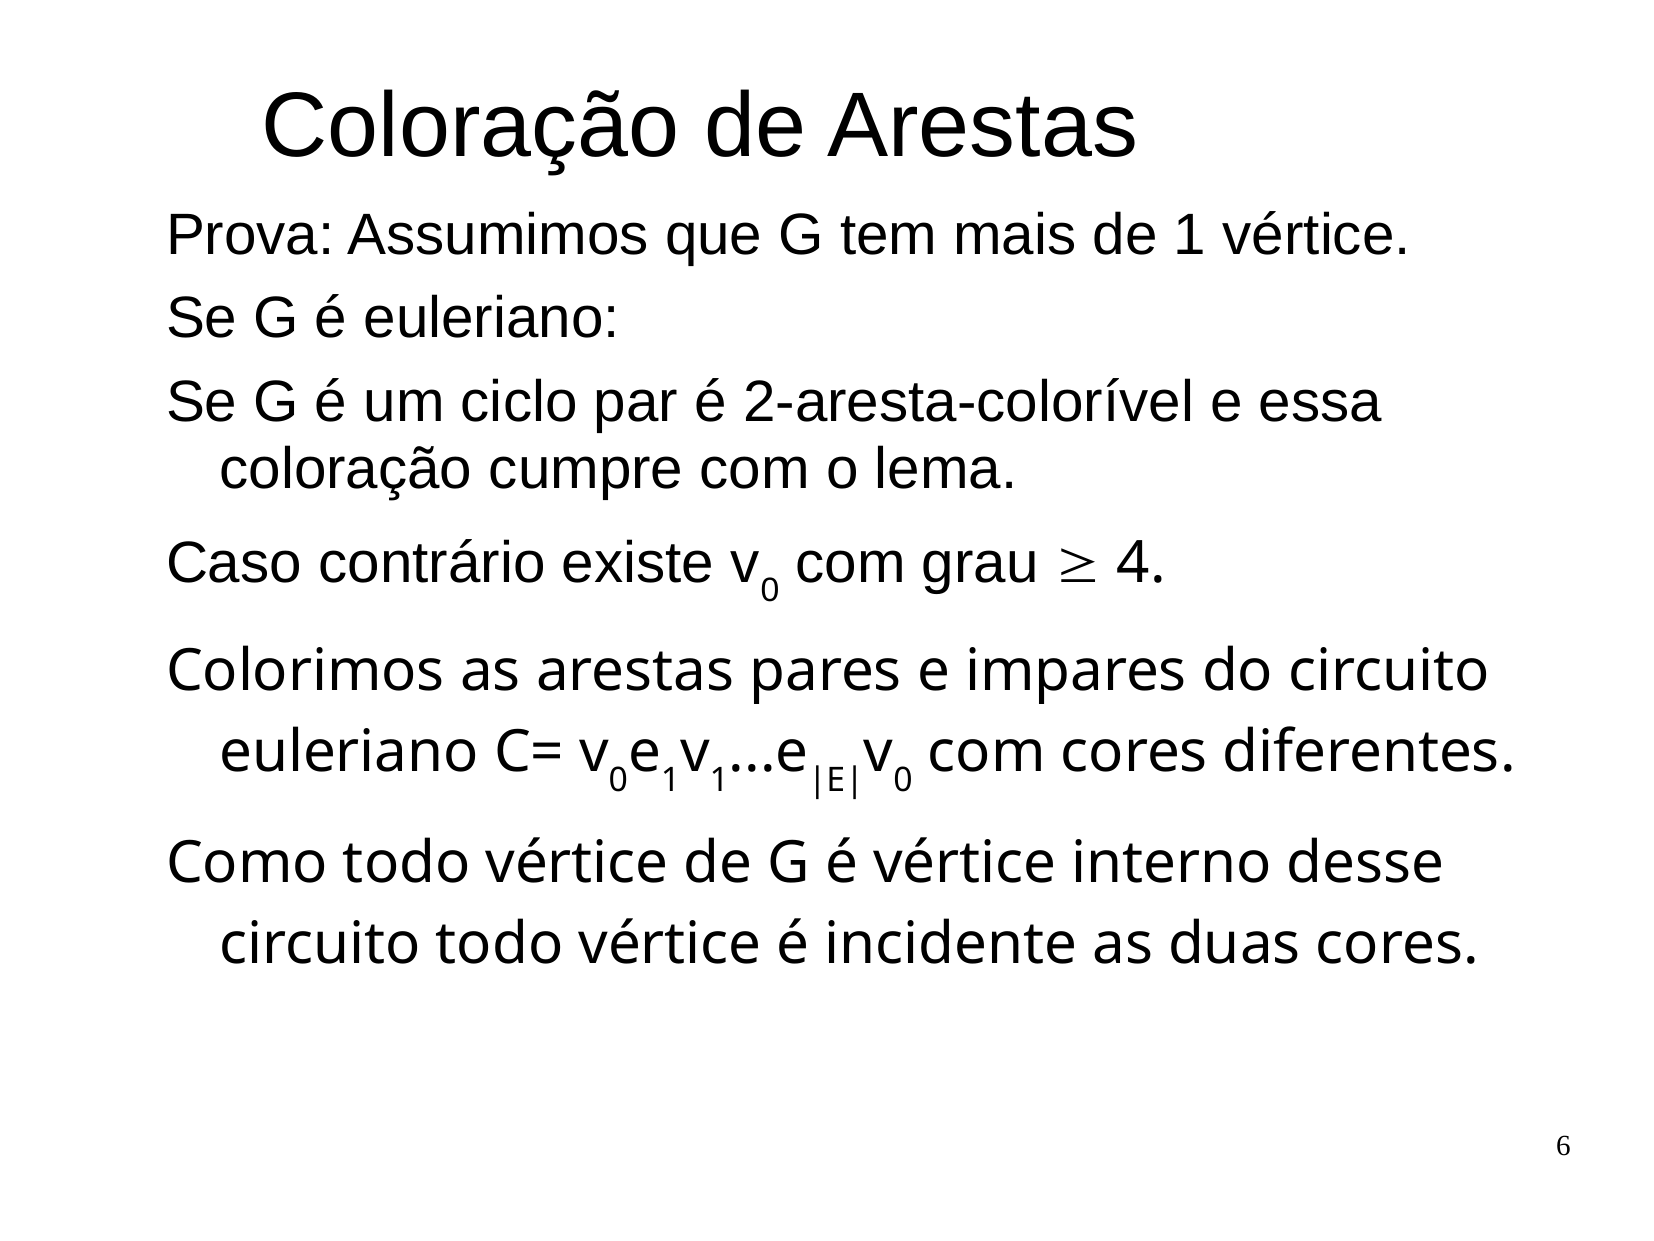

# Coloração de Arestas
Prova: Assumimos que G tem mais de 1 vértice.
Se G é euleriano:
Se G é um ciclo par é 2-aresta-colorível e essa coloração cumpre com o lema.
Caso contrário existe v0 com grau  4.
Colorimos as arestas pares e impares do circuito euleriano C= v0e1v1...e|E|v0 com cores diferentes.
Como todo vértice de G é vértice interno desse circuito todo vértice é incidente as duas cores.
6